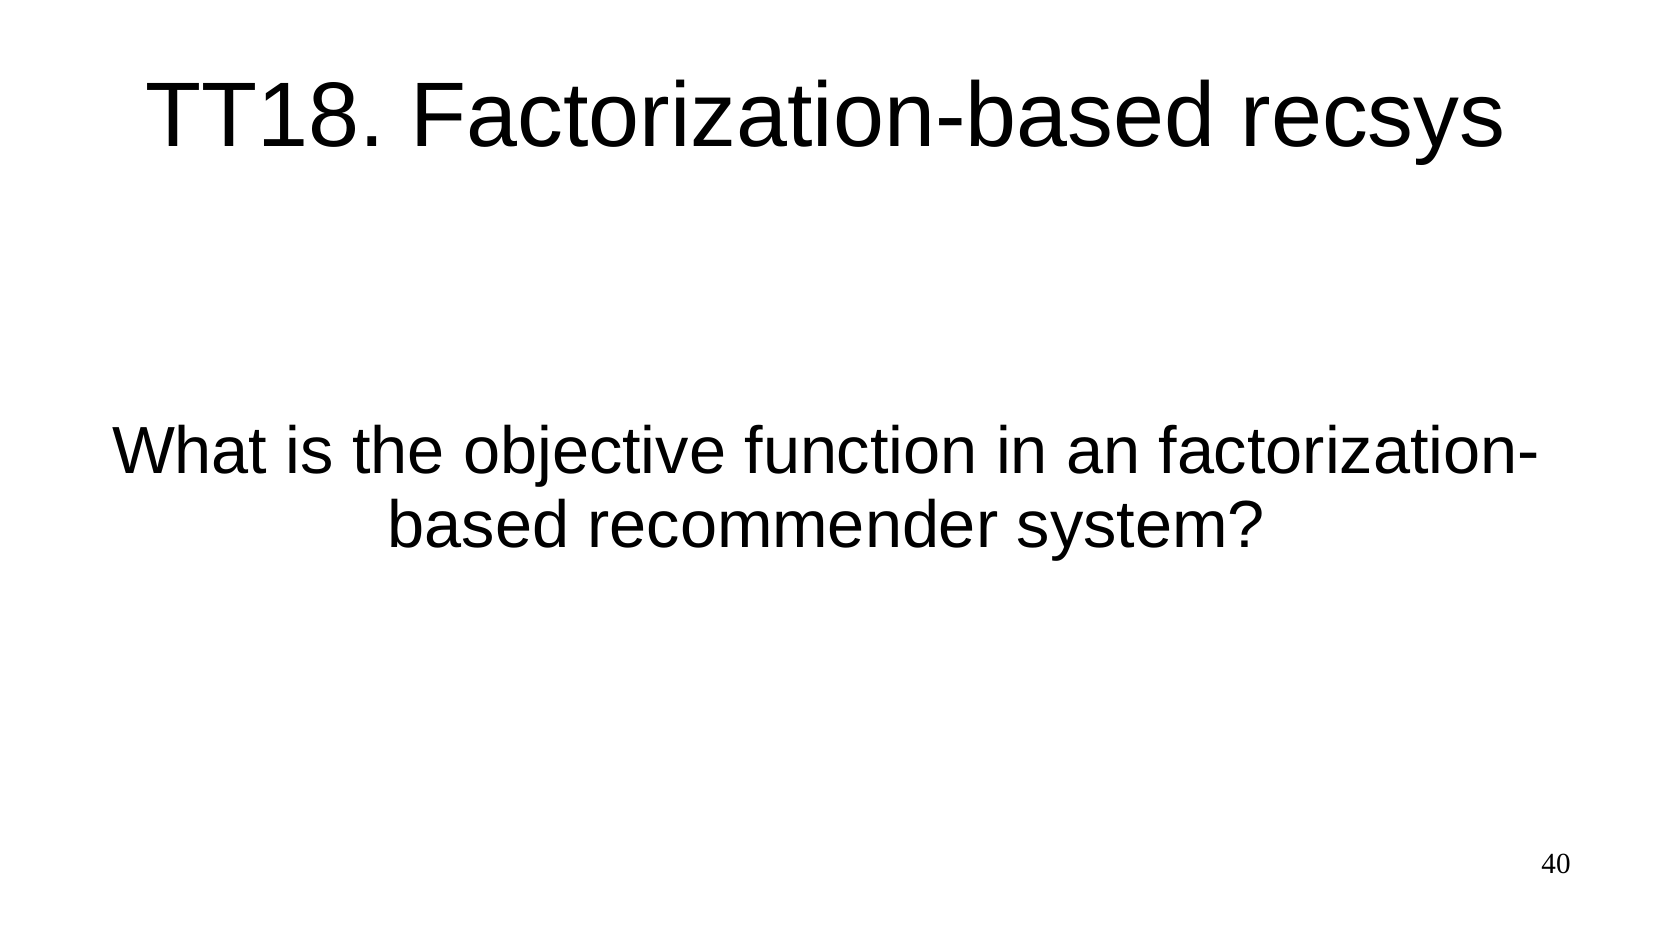

# TT18. Factorization-based recsys
What is the objective function in an factorization-based recommender system?
40